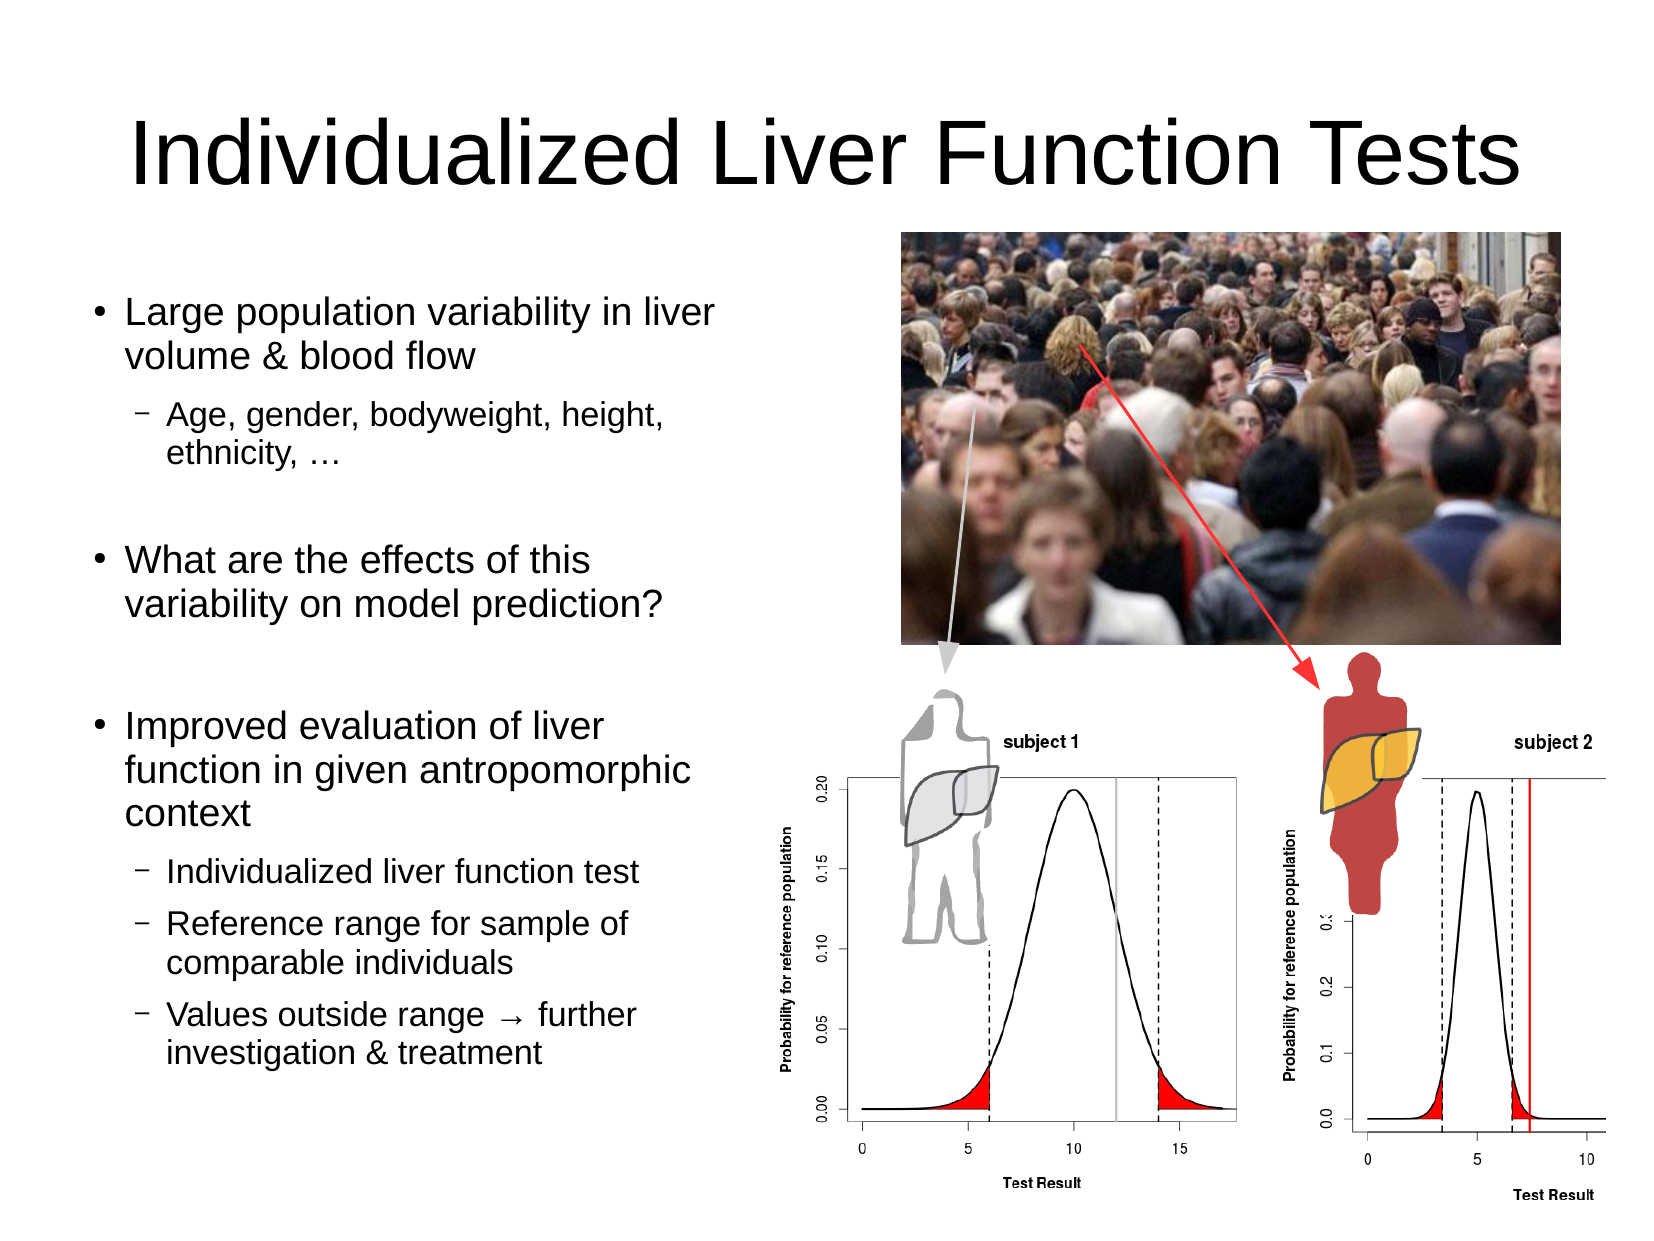

# Individualized Liver Function Tests
Large population variability in liver volume & blood flow
Age, gender, bodyweight, height, ethnicity, …
What are the effects of this variability on model prediction?
Improved evaluation of liver function in given antropomorphic context
Individualized liver function test
Reference range for sample of comparable individuals
Values outside range → further investigation & treatment